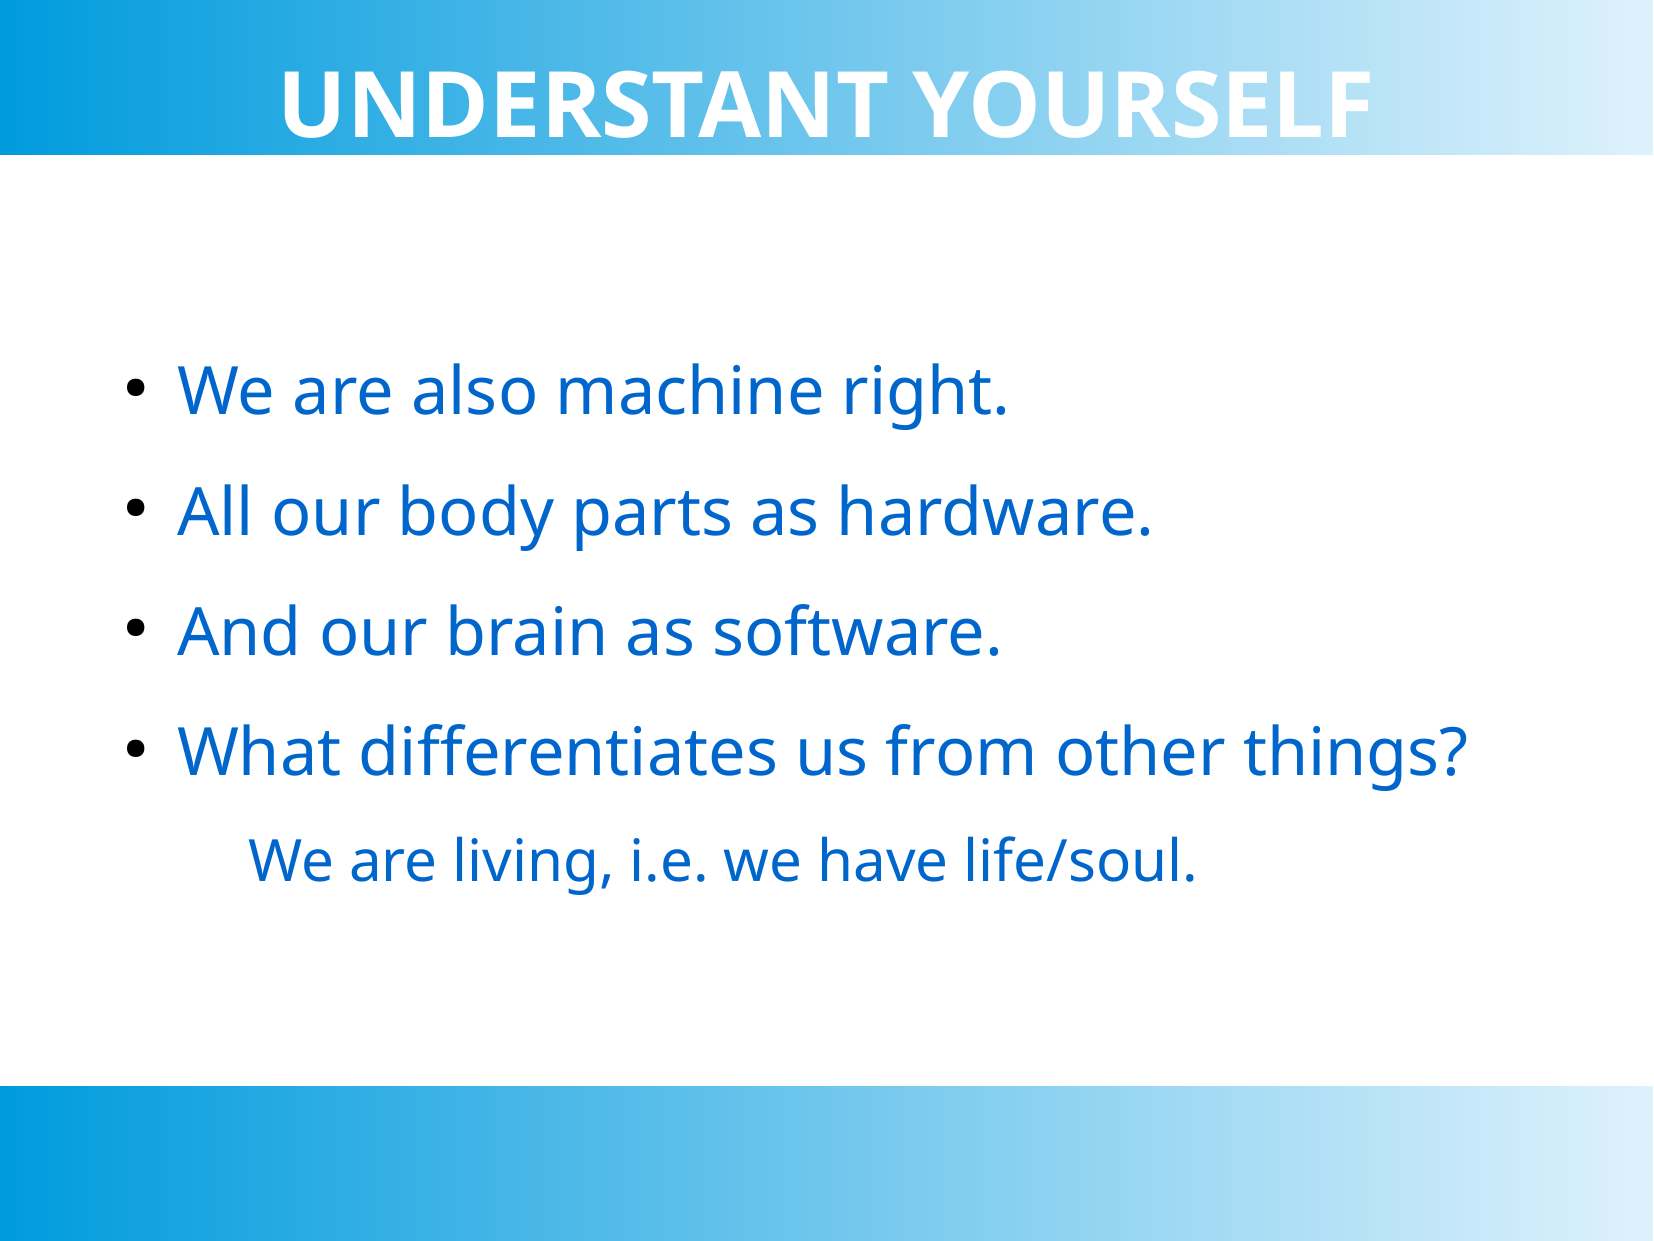

# UNDERSTANT YOURSELF
We are also machine right.
All our body parts as hardware.
And our brain as software.
What differentiates us from other things?
We are living, i.e. we have life/soul.